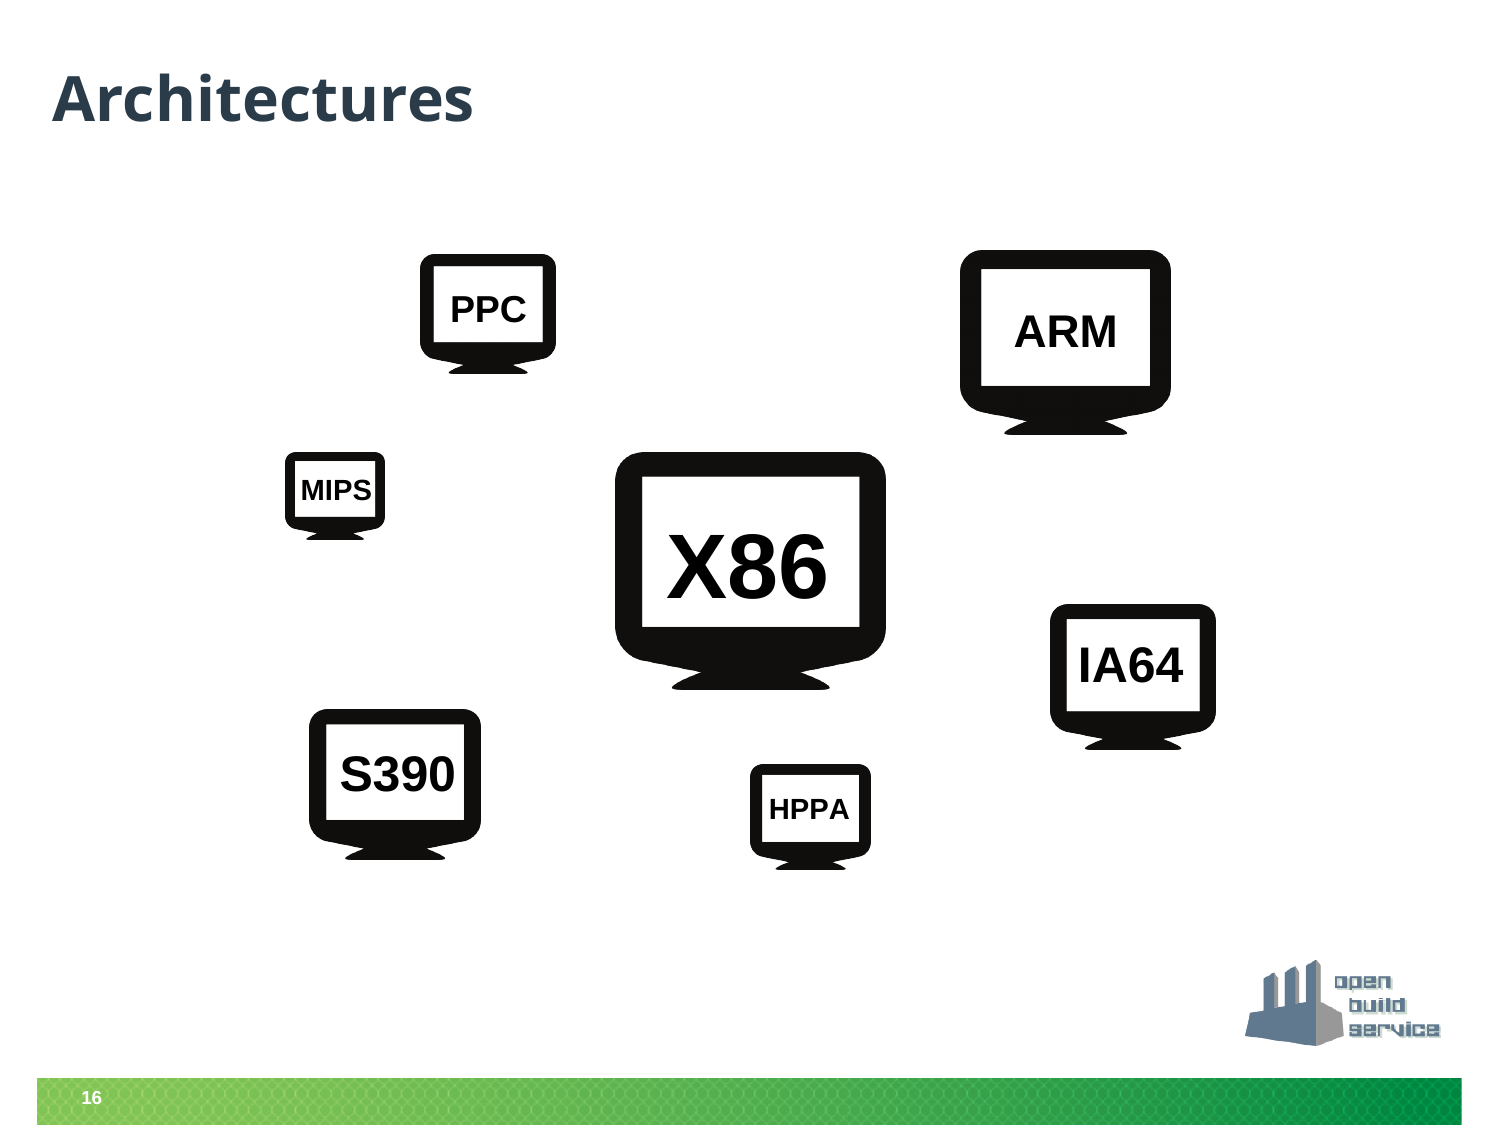

# Architectures
ARM
PPC
X86
MIPS
IA64
S390
HPPA